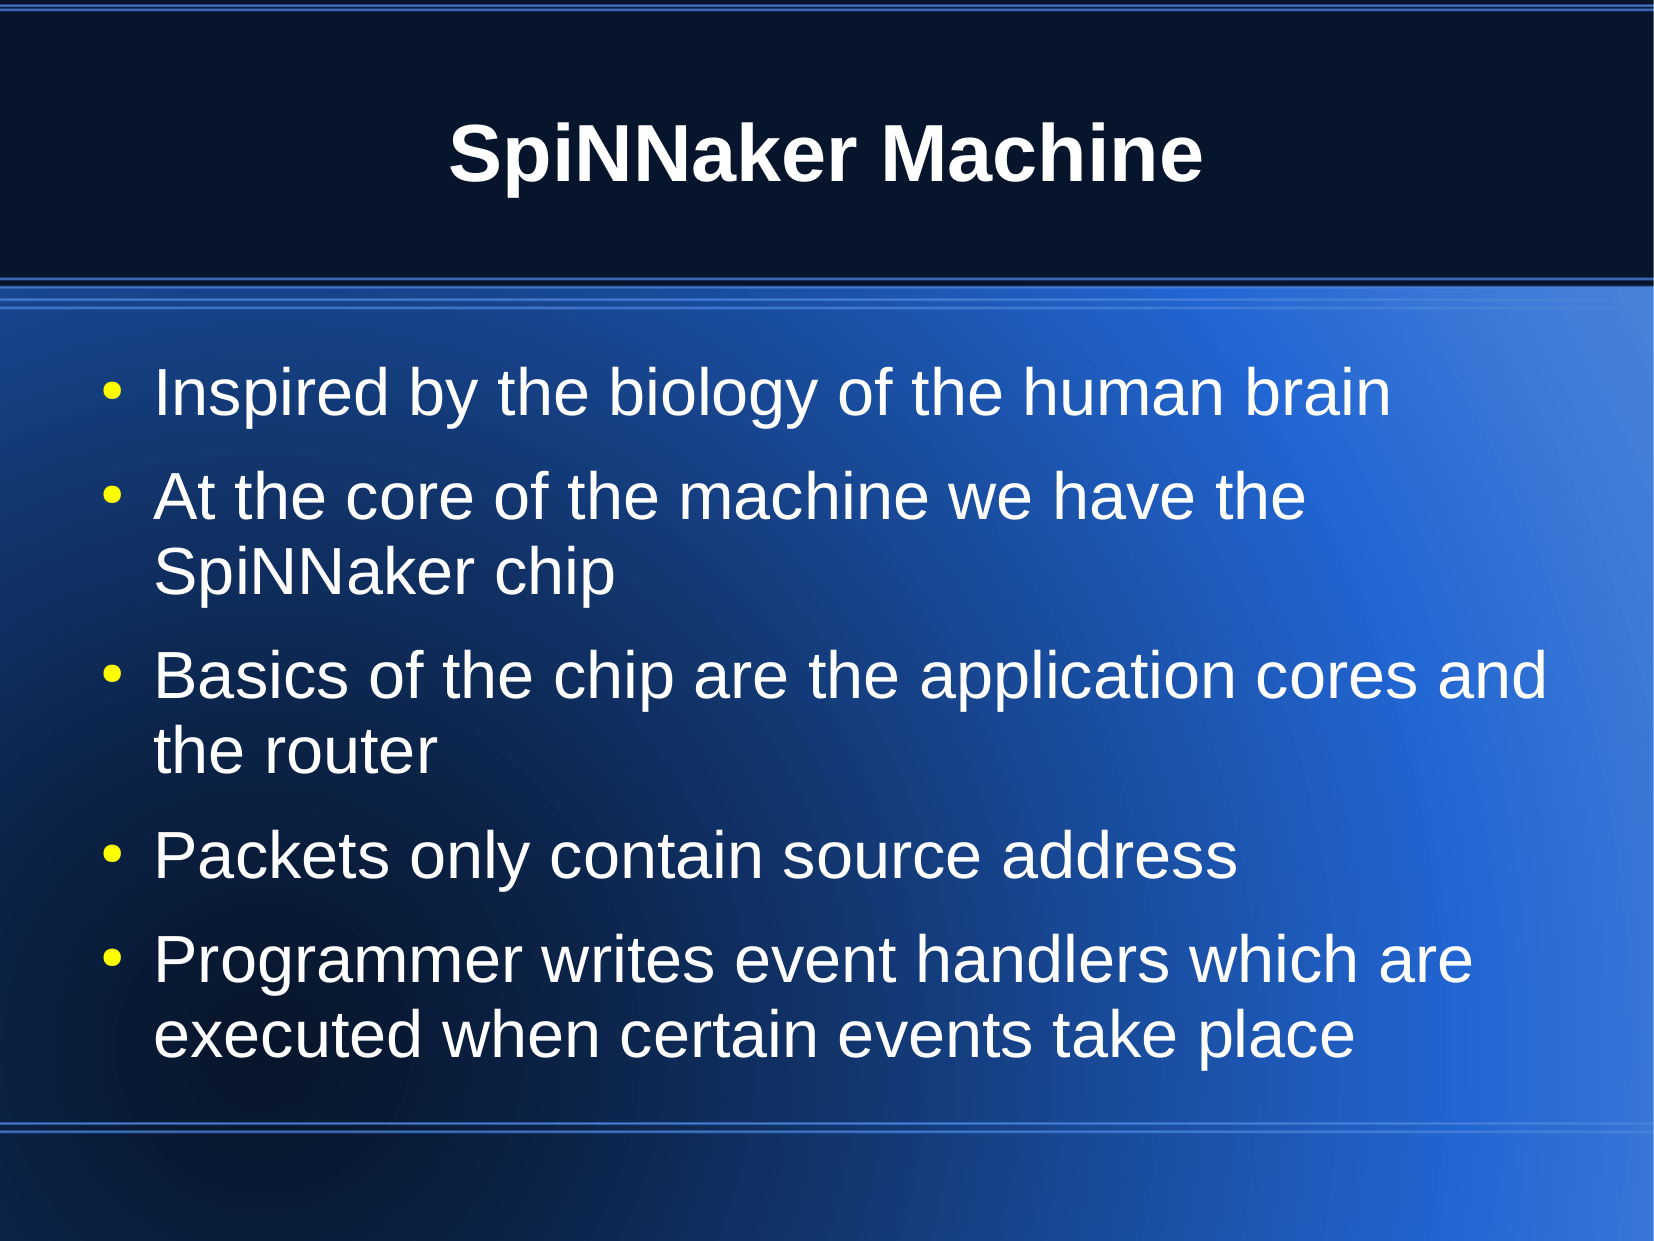

# SpiNNaker Machine
Inspired by the biology of the human brain
At the core of the machine we have the SpiNNaker chip
Basics of the chip are the application cores and the router
Packets only contain source address
Programmer writes event handlers which are executed when certain events take place